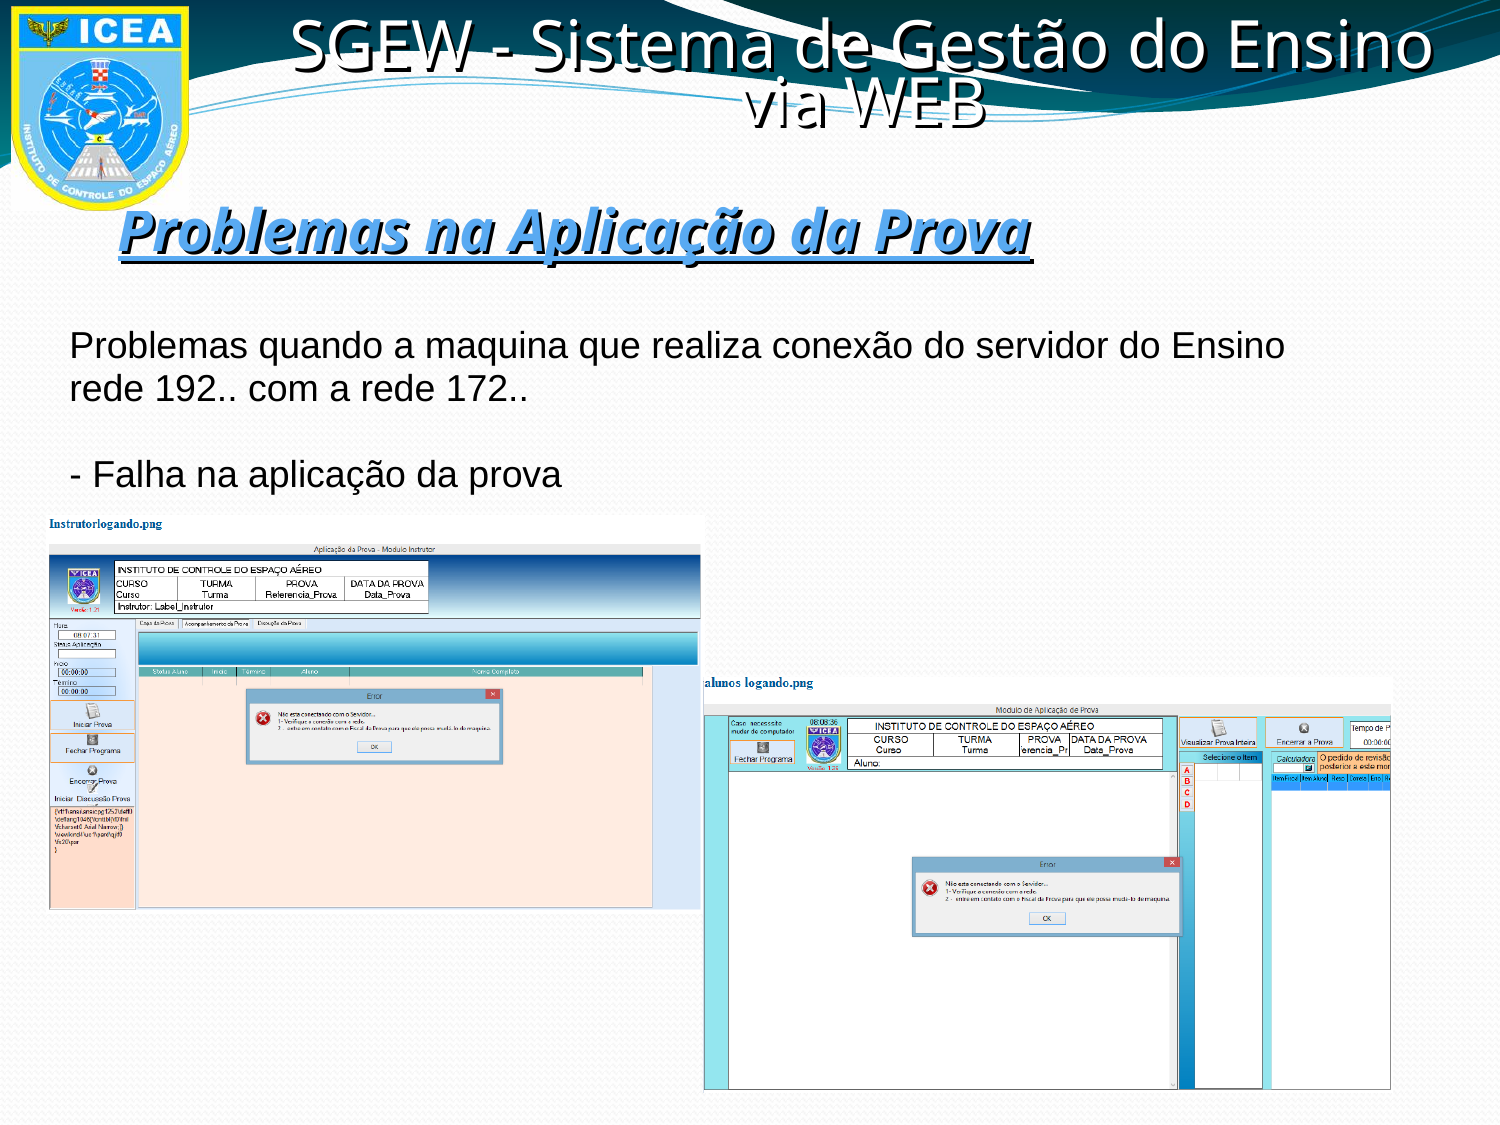

SGEW - Sistema de Gestão do Ensino via WEB
Problemas na Aplicação da Prova
Problemas quando a maquina que realiza conexão do servidor do Ensino rede 192.. com a rede 172..
- Falha na aplicação da prova